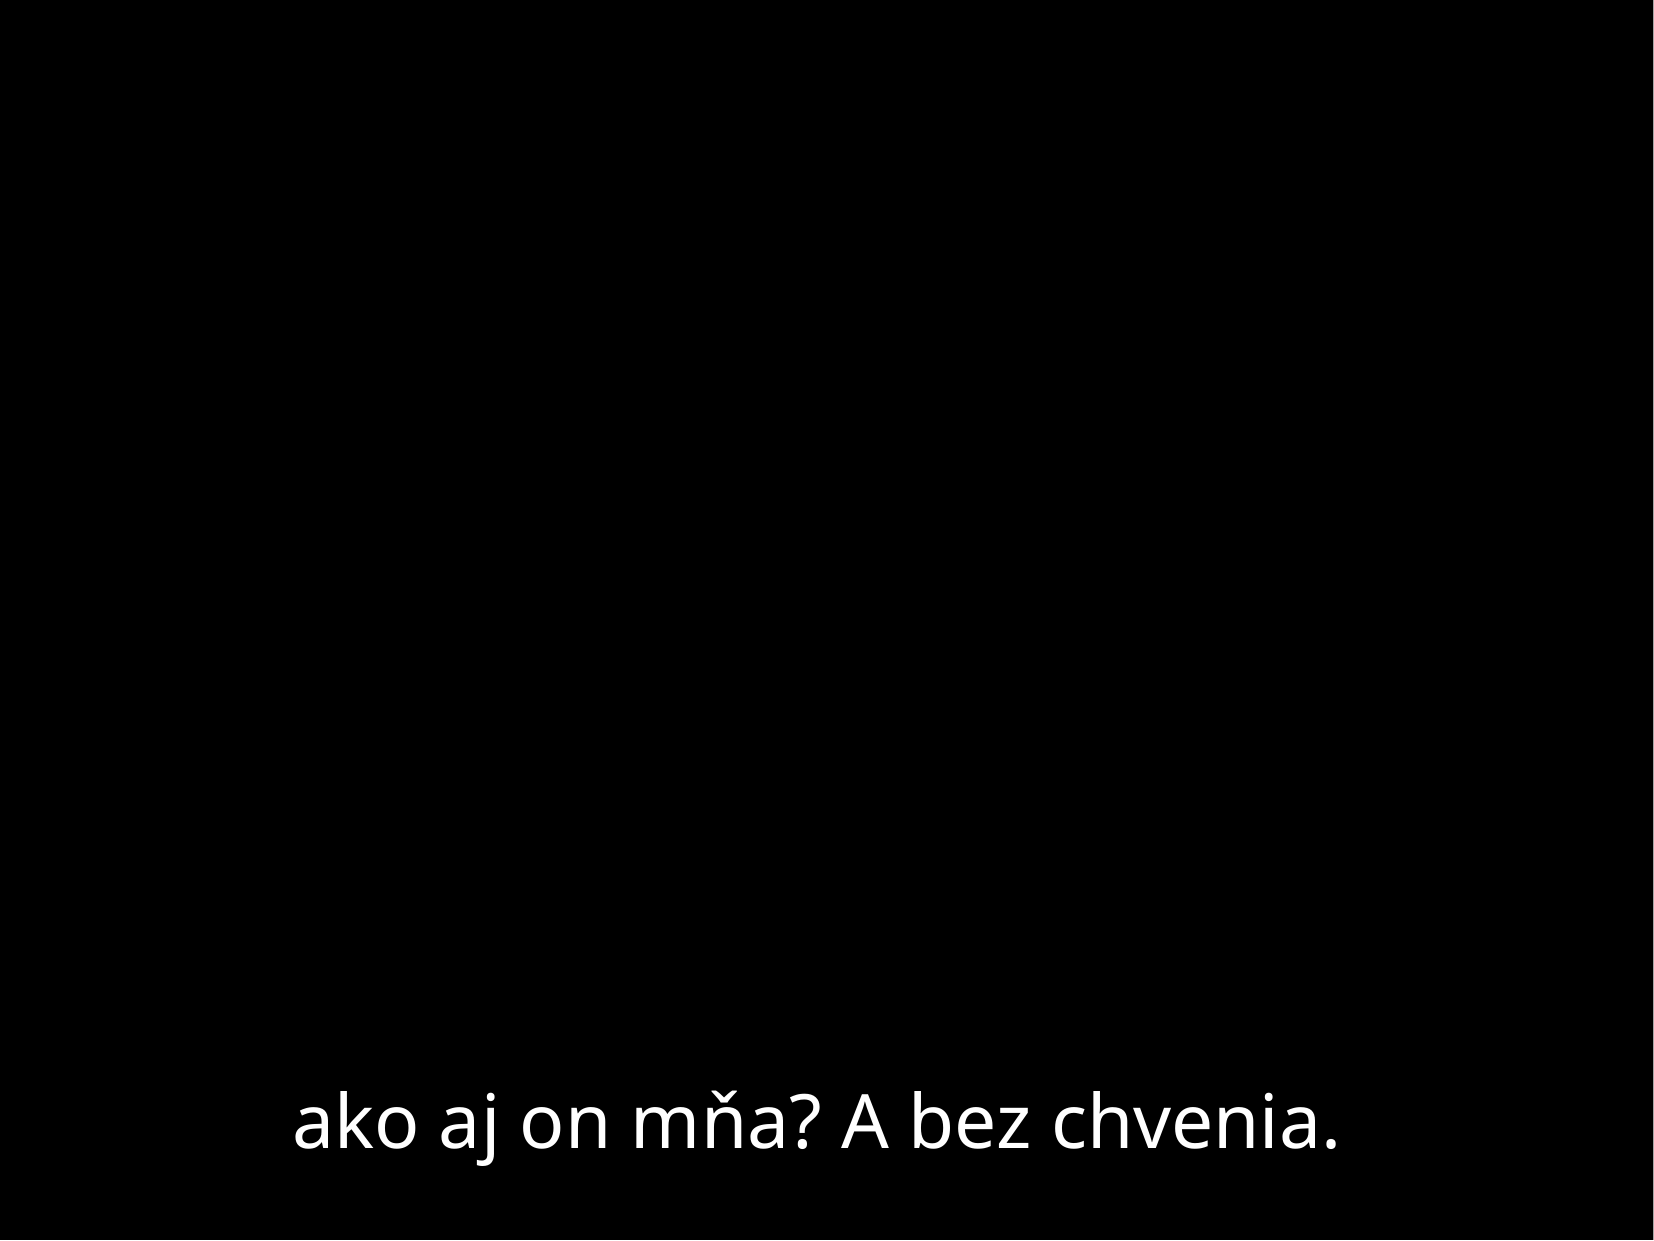

# ako aj on mňa? A bez chvenia.